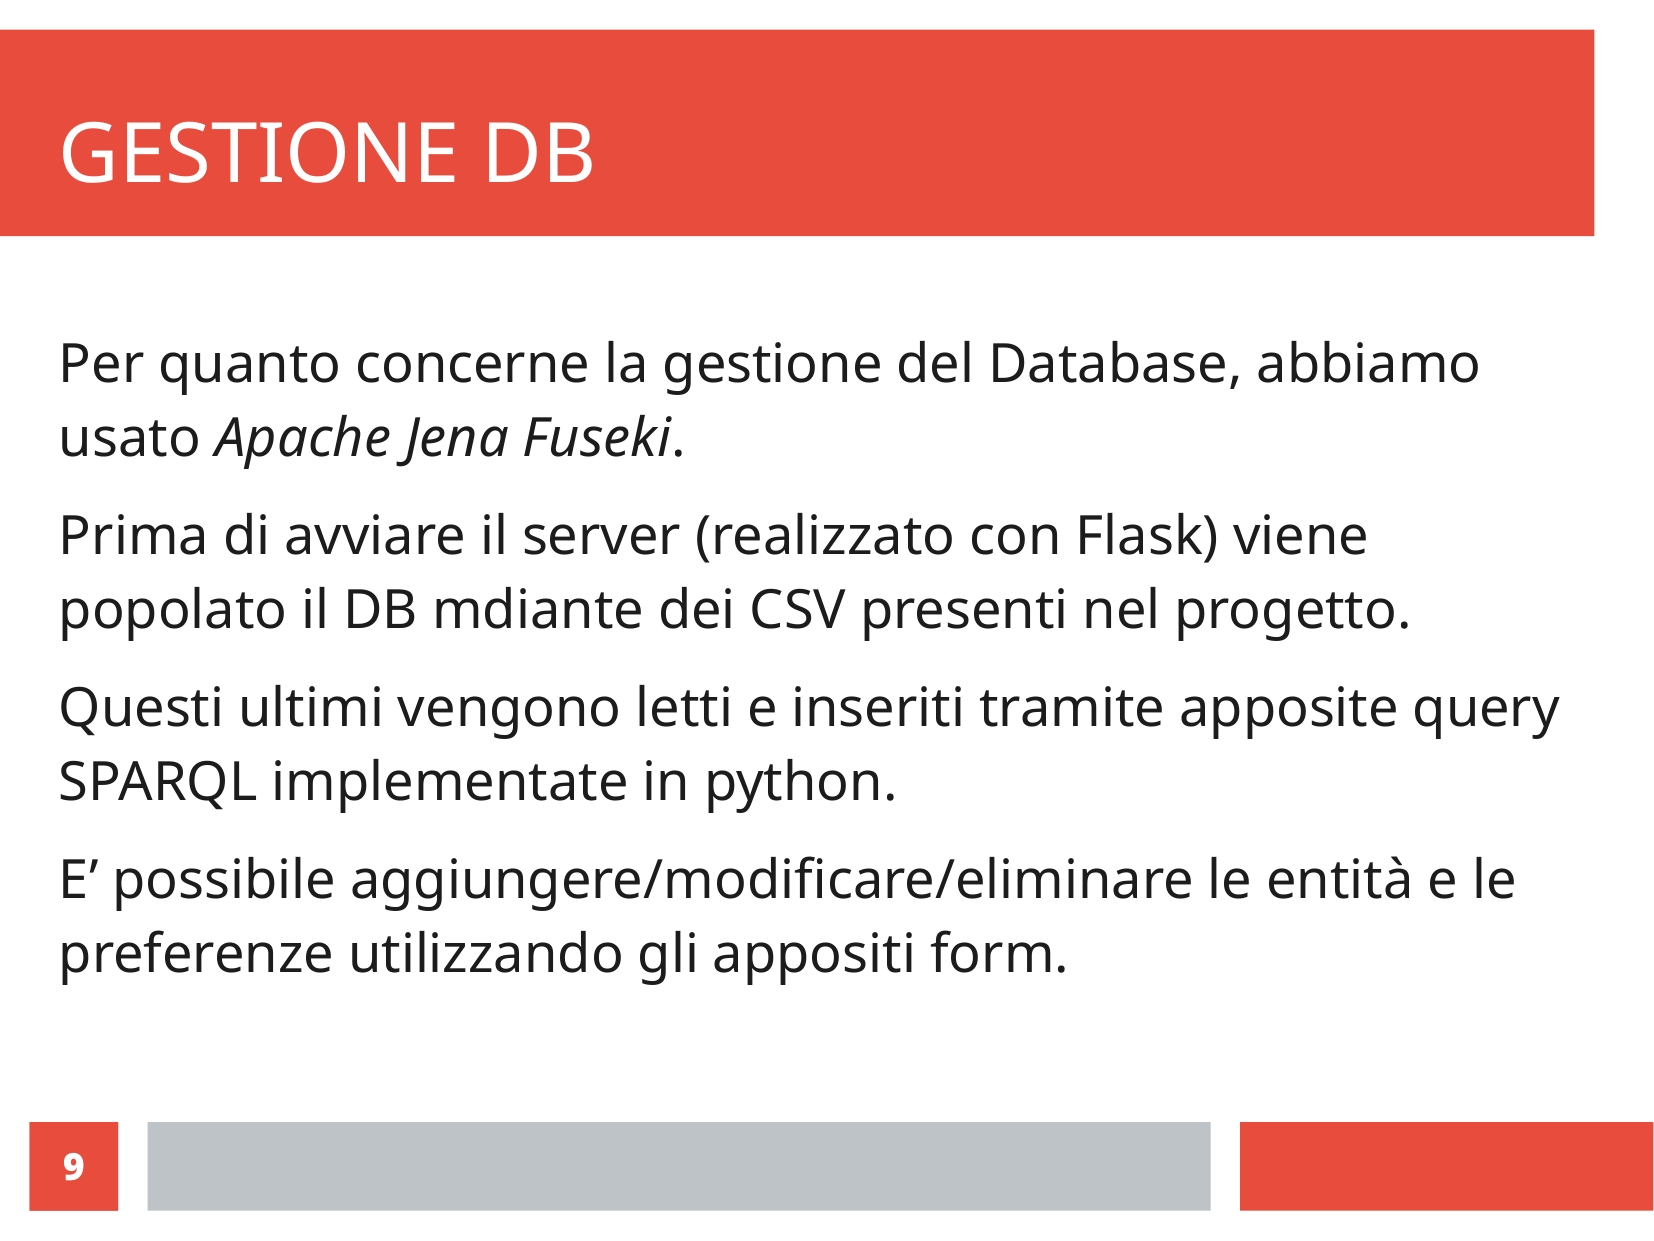

# GESTIONE DB
Per quanto concerne la gestione del Database, abbiamo usato Apache Jena Fuseki.
Prima di avviare il server (realizzato con Flask) viene popolato il DB mdiante dei CSV presenti nel progetto.
Questi ultimi vengono letti e inseriti tramite apposite query SPARQL implementate in python.
E’ possibile aggiungere/modificare/eliminare le entità e le preferenze utilizzando gli appositi form.
9